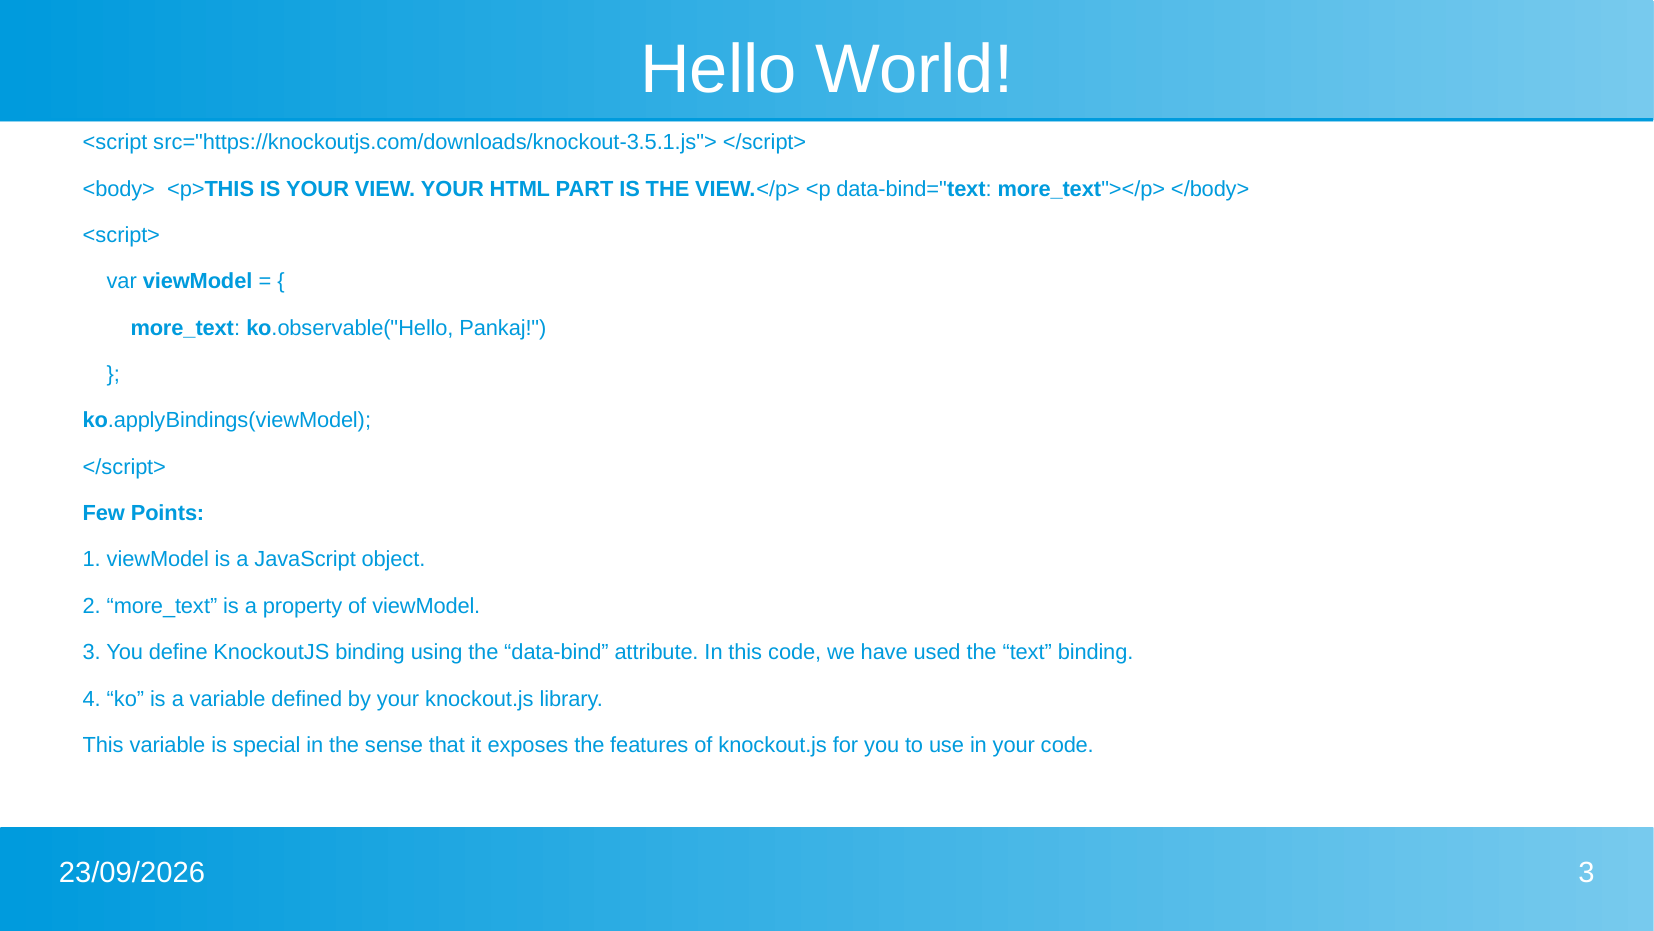

# Hello World!
<script src="https://knockoutjs.com/downloads/knockout-3.5.1.js"> </script>
<body> <p>THIS IS YOUR VIEW. YOUR HTML PART IS THE VIEW.</p> <p data-bind="text: more_text"></p> </body>
<script>
 var viewModel = {
 more_text: ko.observable("Hello, Pankaj!")
 };
ko.applyBindings(viewModel);
</script>
Few Points:
1. viewModel is a JavaScript object.
2. “more_text” is a property of viewModel.
3. You define KnockoutJS binding using the “data-bind” attribute. In this code, we have used the “text” binding.
4. “ko” is a variable defined by your knockout.js library.
This variable is special in the sense that it exposes the features of knockout.js for you to use in your code.
3